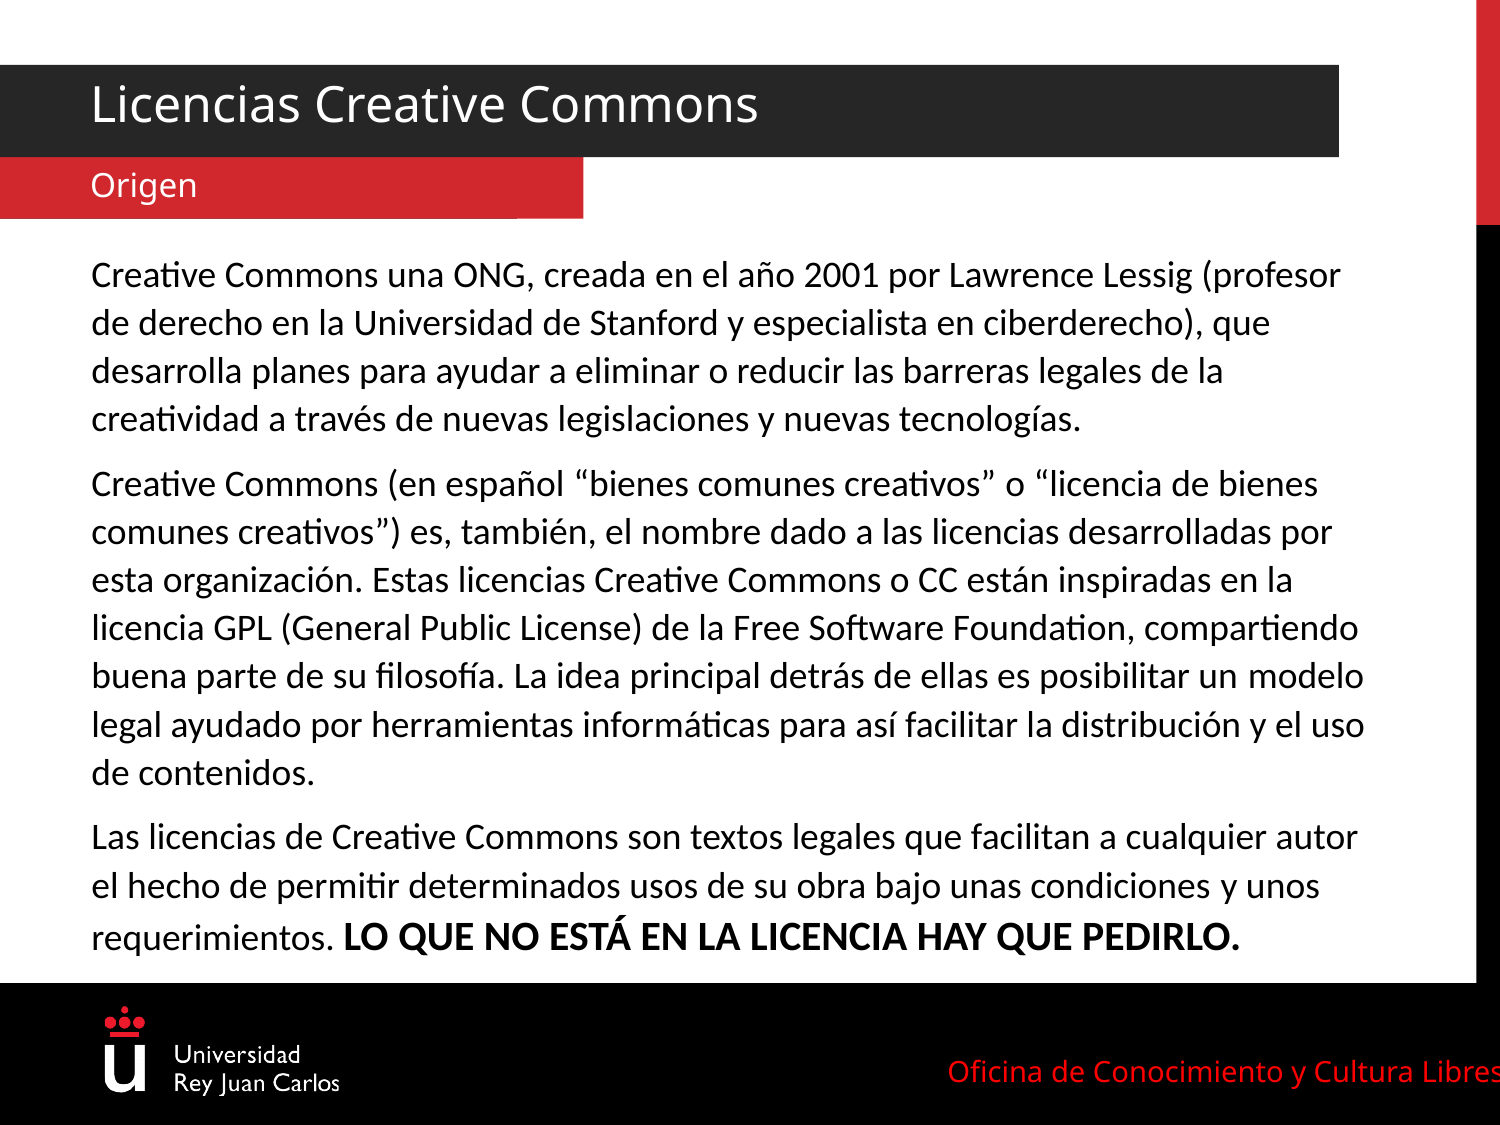

Licencias Creative Commons
# 1. CAMPUS DE MÓSTOLES
	Subtítulo 1
	Origen
Creative Commons una ONG, creada en el año 2001 por Lawrence Lessig (profesor de derecho en la Universidad de Stanford y especialista en ciberderecho), que desarrolla planes para ayudar a eliminar o reducir las barreras legales de la creatividad a través de nuevas legislaciones y nuevas tecnologías.
Creative Commons (en español “bienes comunes creativos” o “licencia de bienes comunes creativos”) es, también, el nombre dado a las licencias desarrolladas por esta organización. Estas licencias Creative Commons o CC están inspiradas en la licencia GPL (General Public License) de la Free Software Foundation, compartiendo buena parte de su filosofía. La idea principal detrás de ellas es posibilitar un modelo legal ayudado por herramientas informáticas para así facilitar la distribución y el uso de contenidos.
Las licencias de Creative Commons son textos legales que facilitan a cualquier autor el hecho de permitir determinados usos de su obra bajo unas condiciones y unos requerimientos. LO QUE NO ESTÁ EN LA LICENCIA HAY QUE PEDIRLO.
 Fuente: CC
Oficina de Conocimiento y Cultura Libres